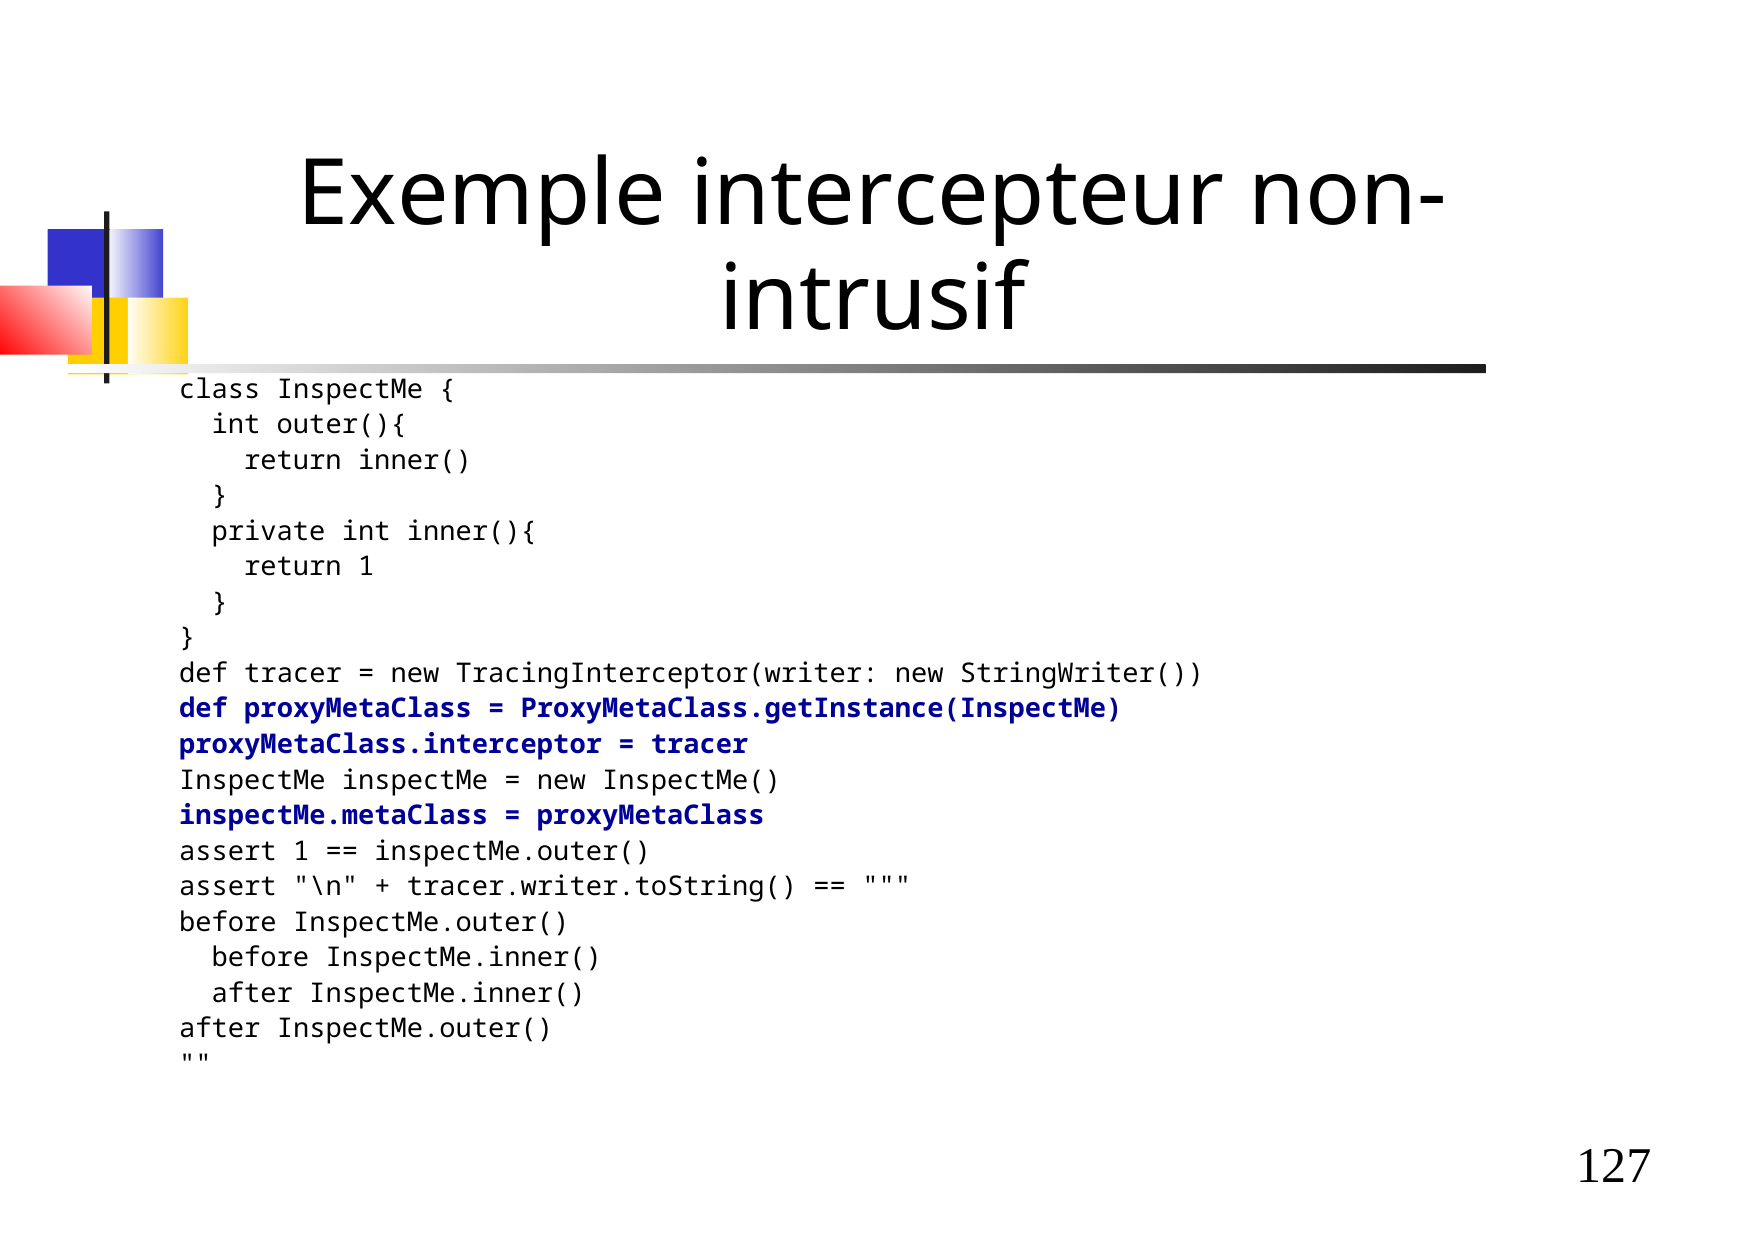

# Exemple intercepteur non-intrusif
class InspectMe {
 int outer(){
 return inner()
 }
 private int inner(){
 return 1
 }
}
def tracer = new TracingInterceptor(writer: new StringWriter())
def proxyMetaClass = ProxyMetaClass.getInstance(InspectMe)
proxyMetaClass.interceptor = tracer
InspectMe inspectMe = new InspectMe()
inspectMe.metaClass = proxyMetaClass
assert 1 == inspectMe.outer()
assert "\n" + tracer.writer.toString() == """
before InspectMe.outer()
 before InspectMe.inner()
 after InspectMe.inner()
after InspectMe.outer()
""